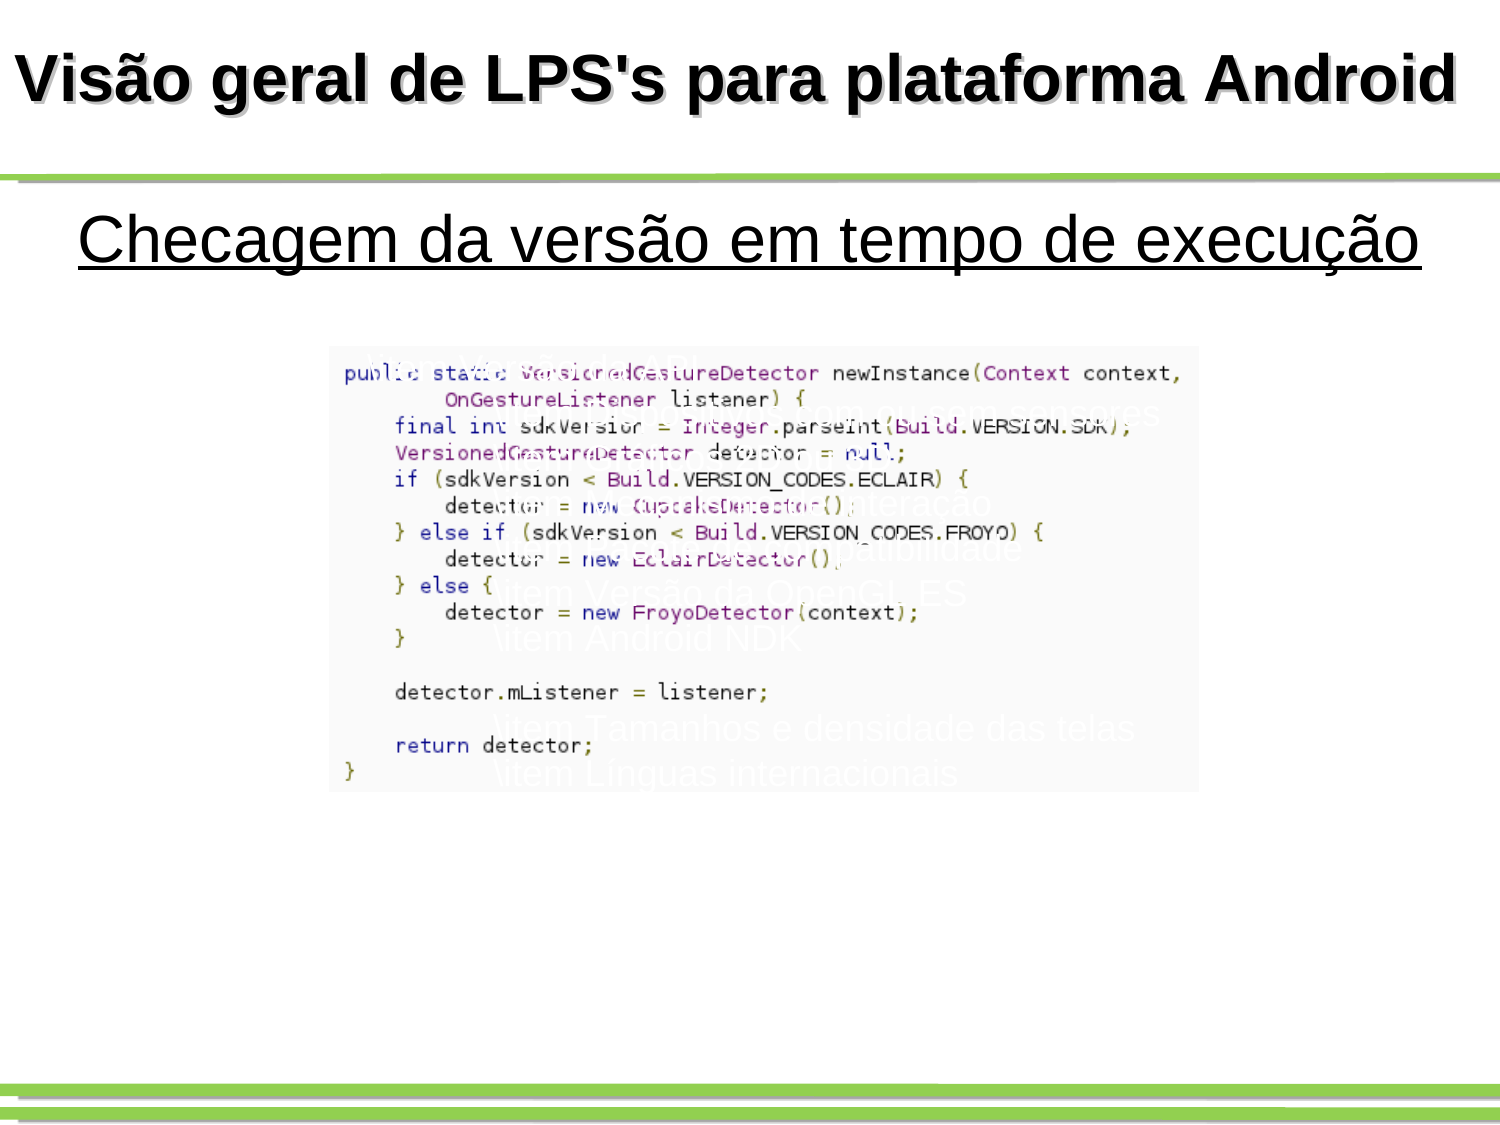

Visão geral de LPS's para plataforma Android
Checagem da versão em tempo de execução
\item Versão da API
 \item Dispositivos com ou sem sensores
 \item Gráficos 2D ou 3D
 \item Mecanismo de interação
 \item Pacote de compatibilidade
 \item Versão da OpenGL ES
 \item Android NDK
 \item Tamanhos e densidade das telas
 \item Línguas internacionais